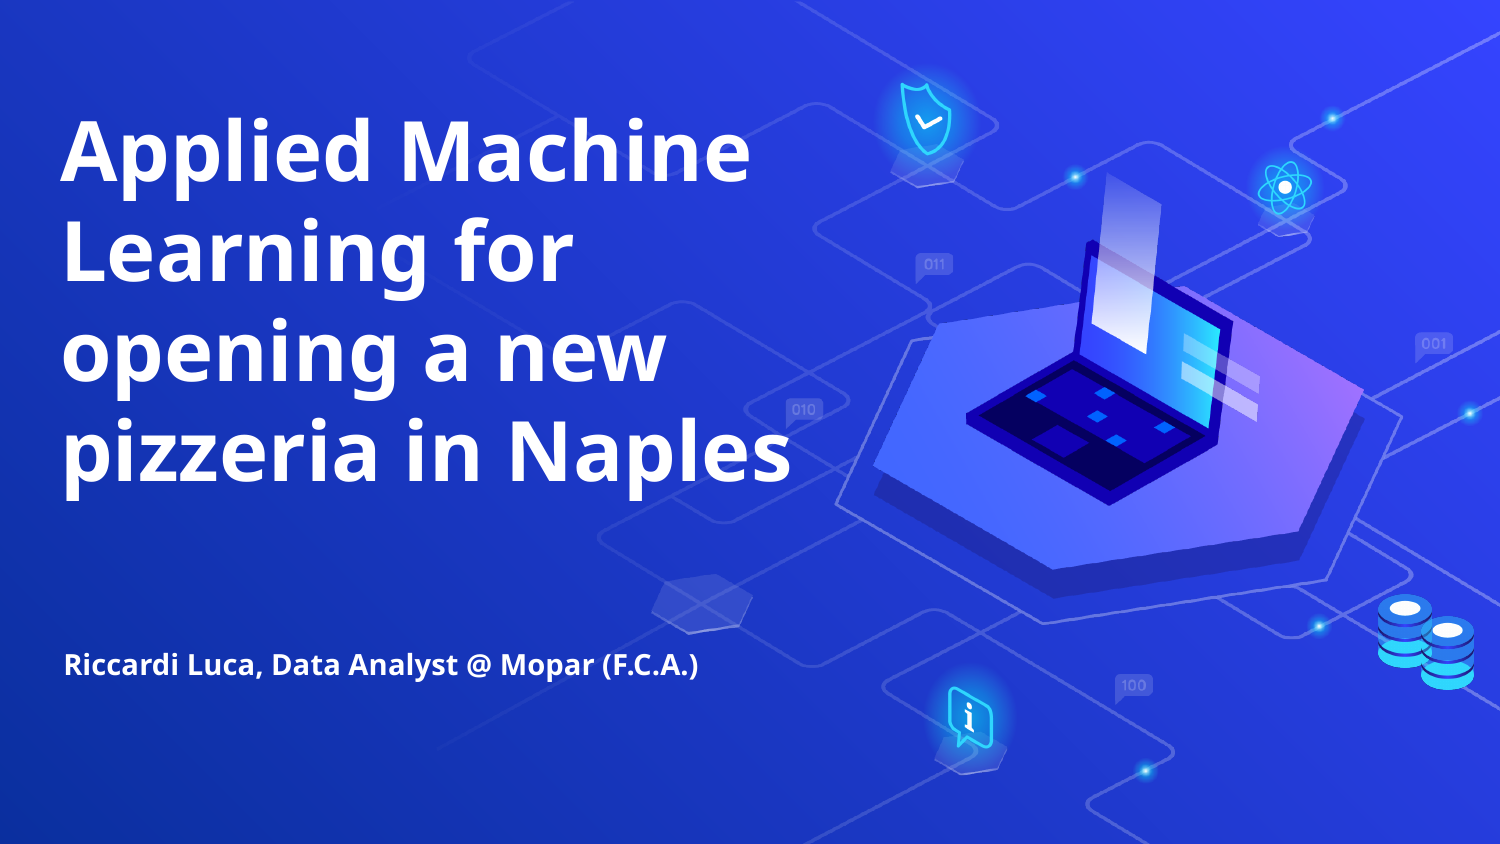

Applied Machine Learning for opening a new pizzeria in Naples
Riccardi Luca, Data Analyst @ Mopar (F.C.A.)